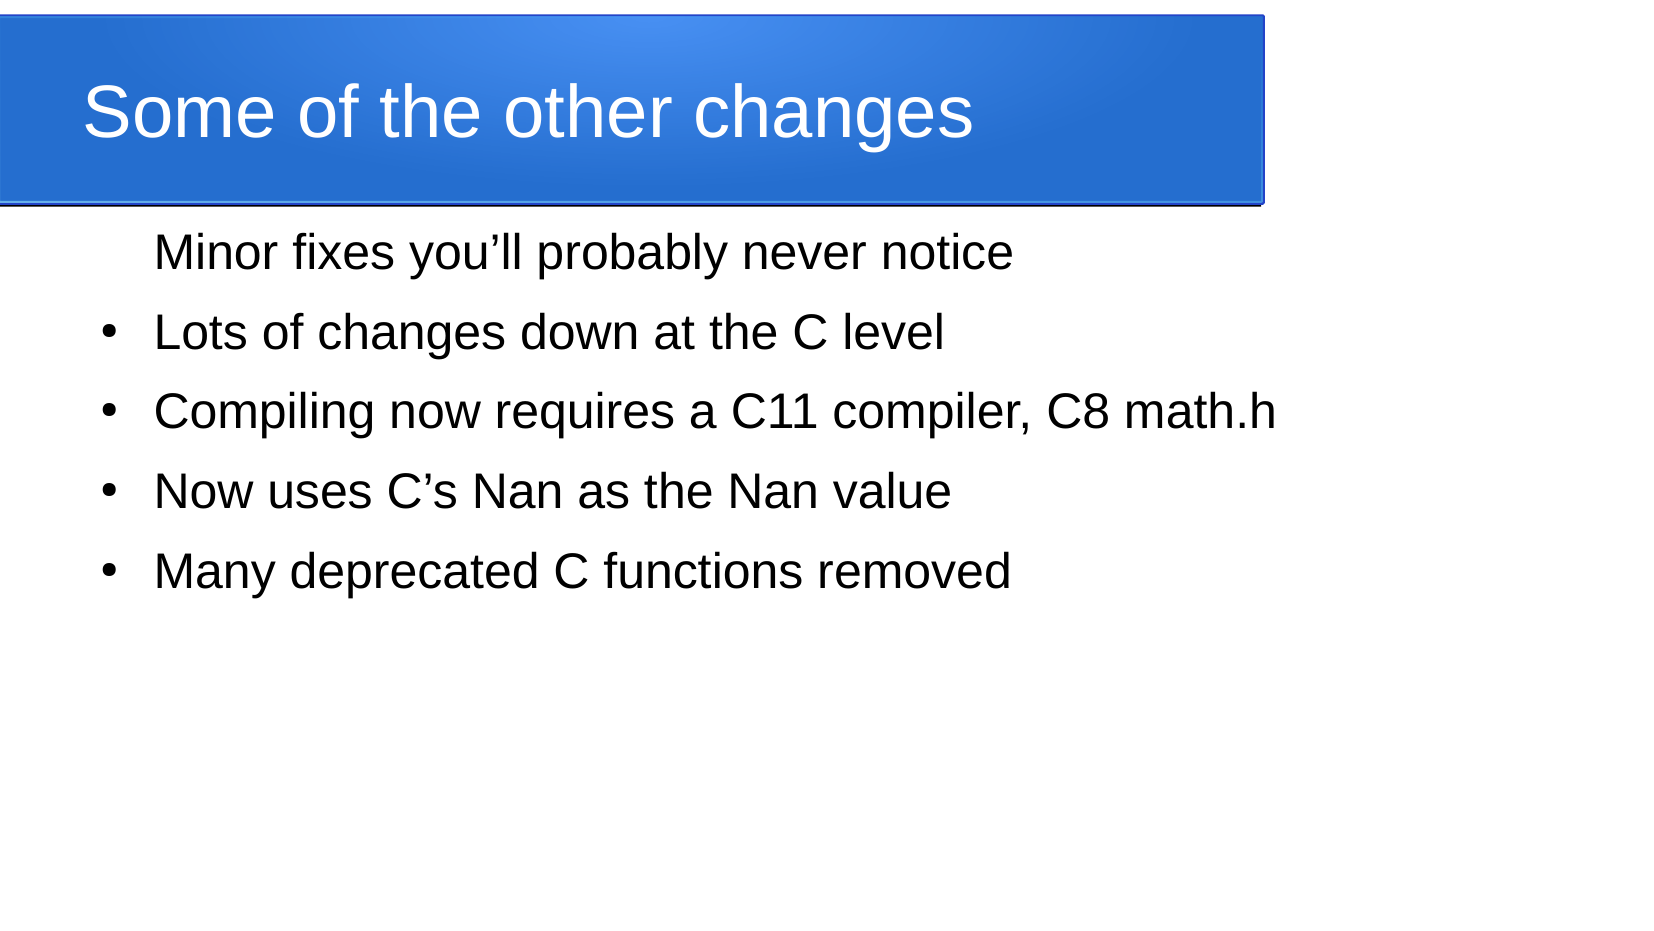

# Some of the other changes
Minor fixes you’ll probably never notice
Lots of changes down at the C level
Compiling now requires a C11 compiler, C8 math.h
Now uses C’s Nan as the Nan value
Many deprecated C functions removed